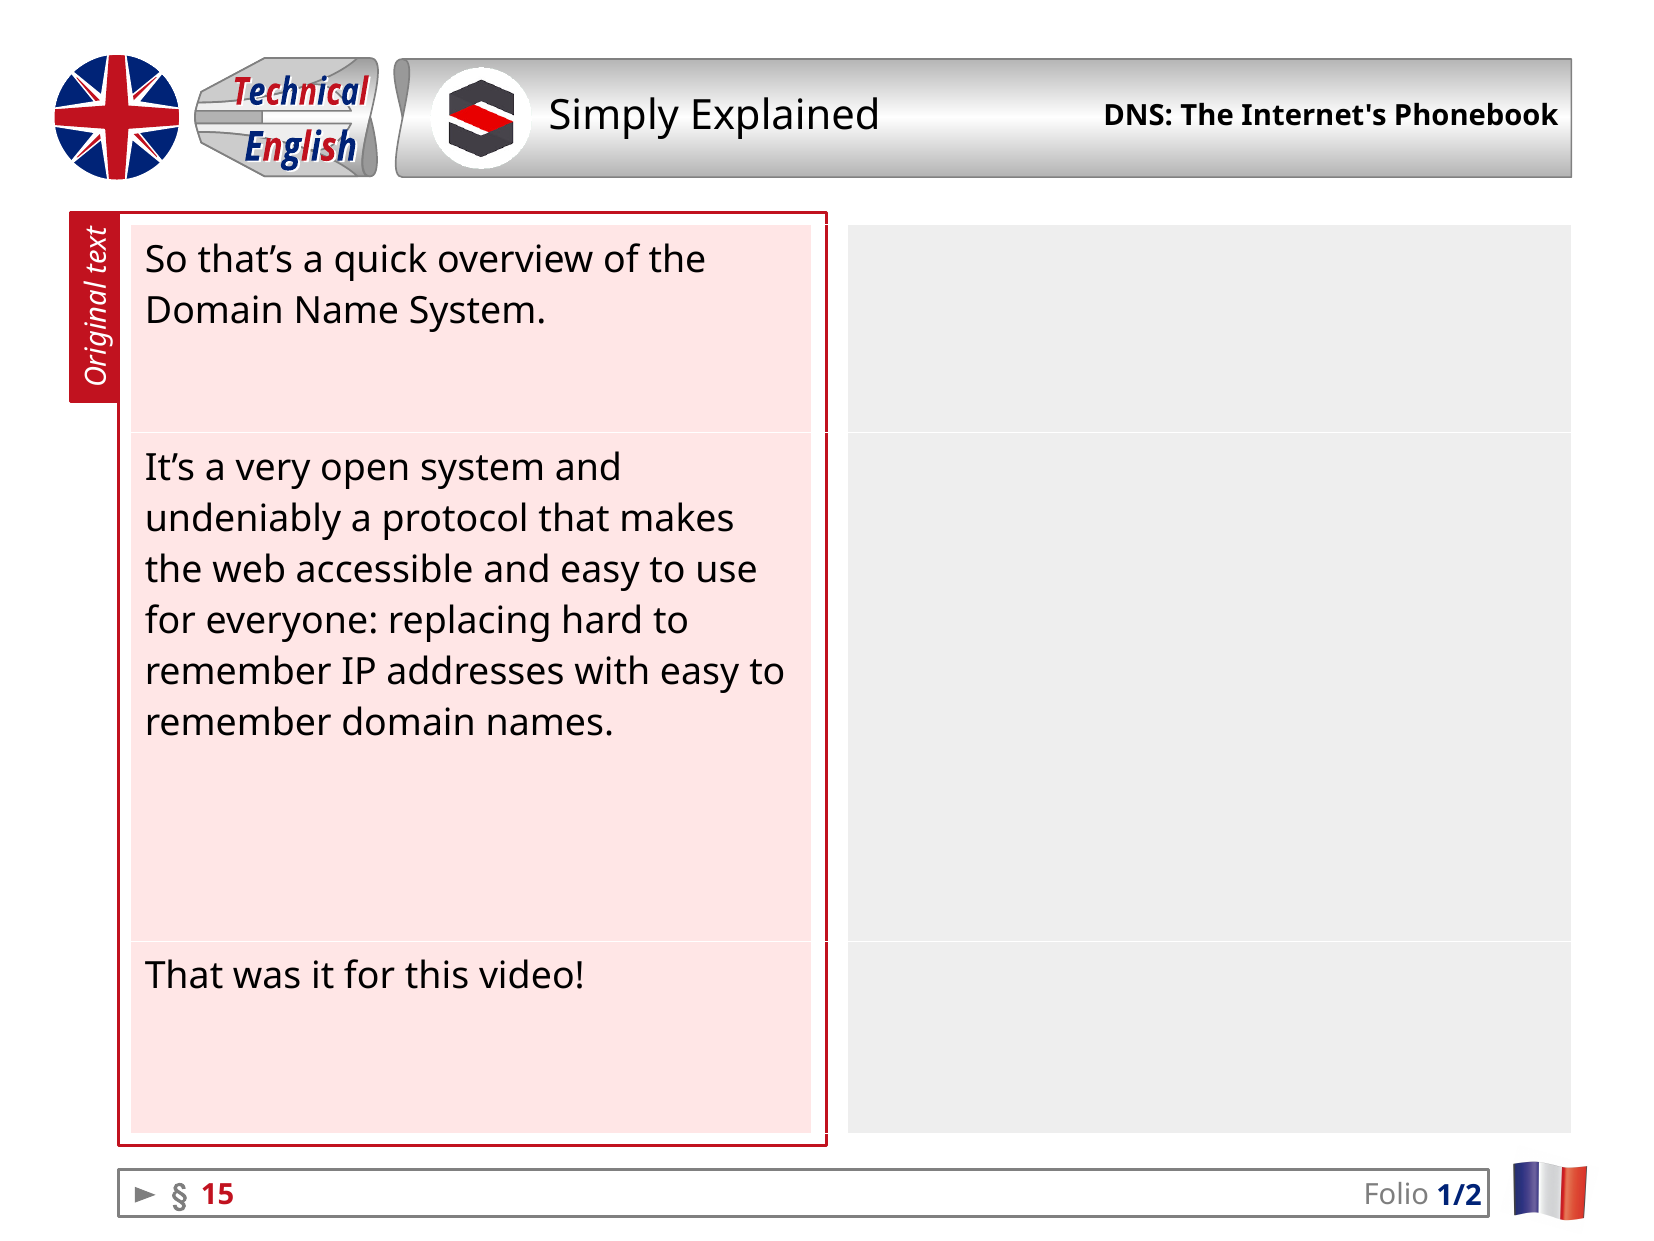

#
| So that’s a quick overview of the Domain Name System. | | |
| --- | --- | --- |
| It’s a very open system and undeniably a protocol that makes the web accessible and easy to use for everyone: replacing hard to remember IP addresses with easy to remember domain names. | | |
| That was it for this video! | | |
15
1/2